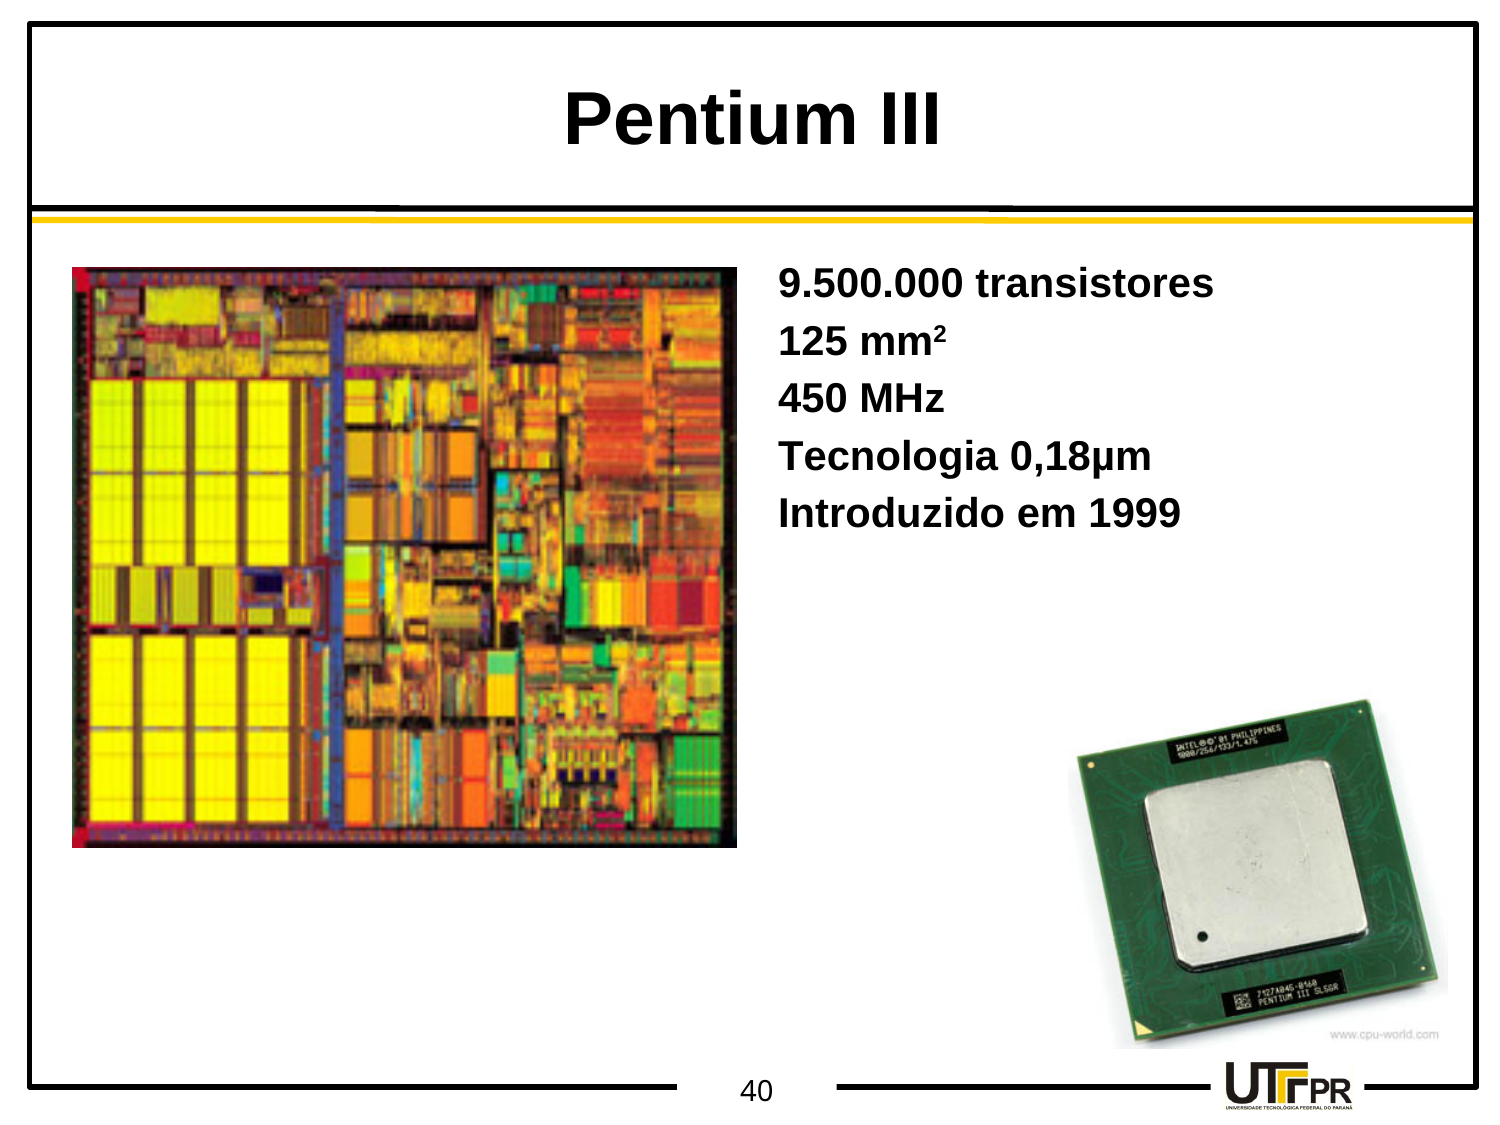

Pentium III
# 9.500.000 transistores
125 mm2
450 MHz
Tecnologia 0,18µm
Introduzido em 1999